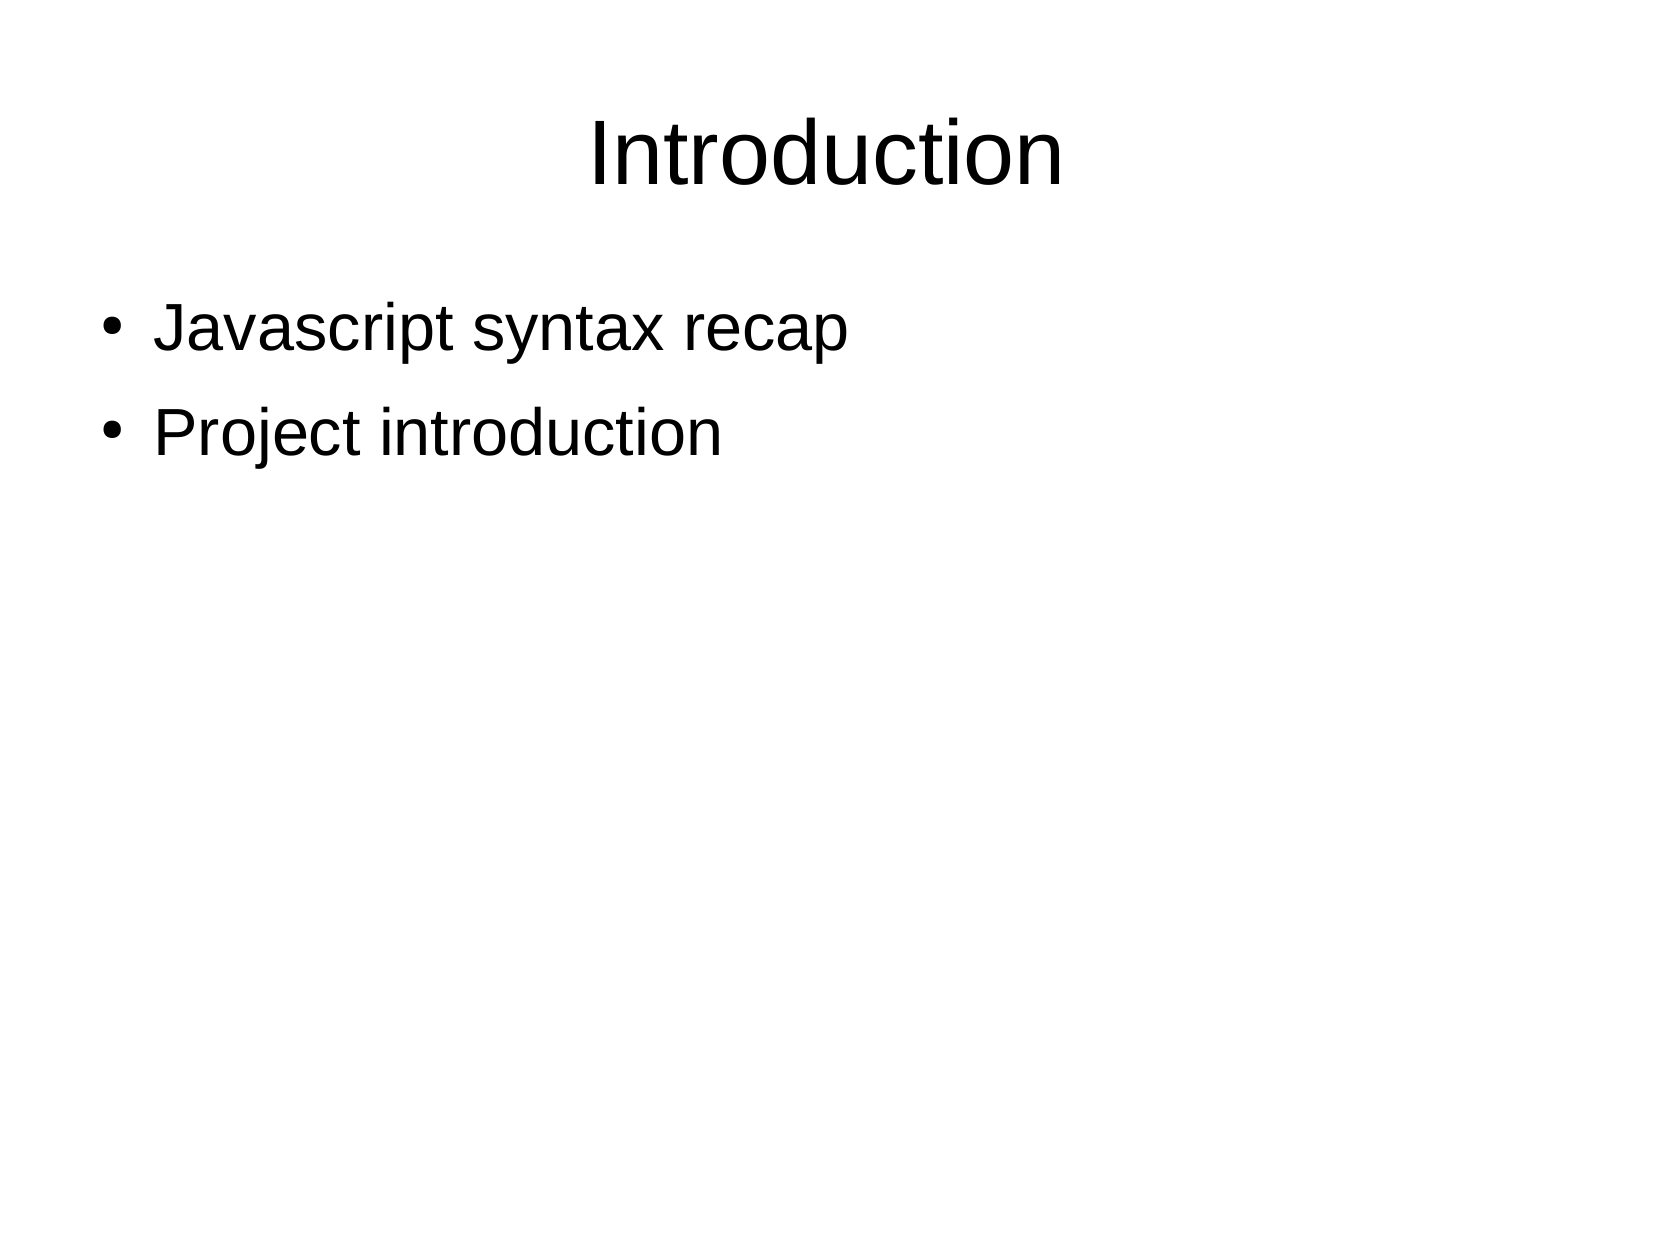

# Introduction
Javascript syntax recap
Project introduction